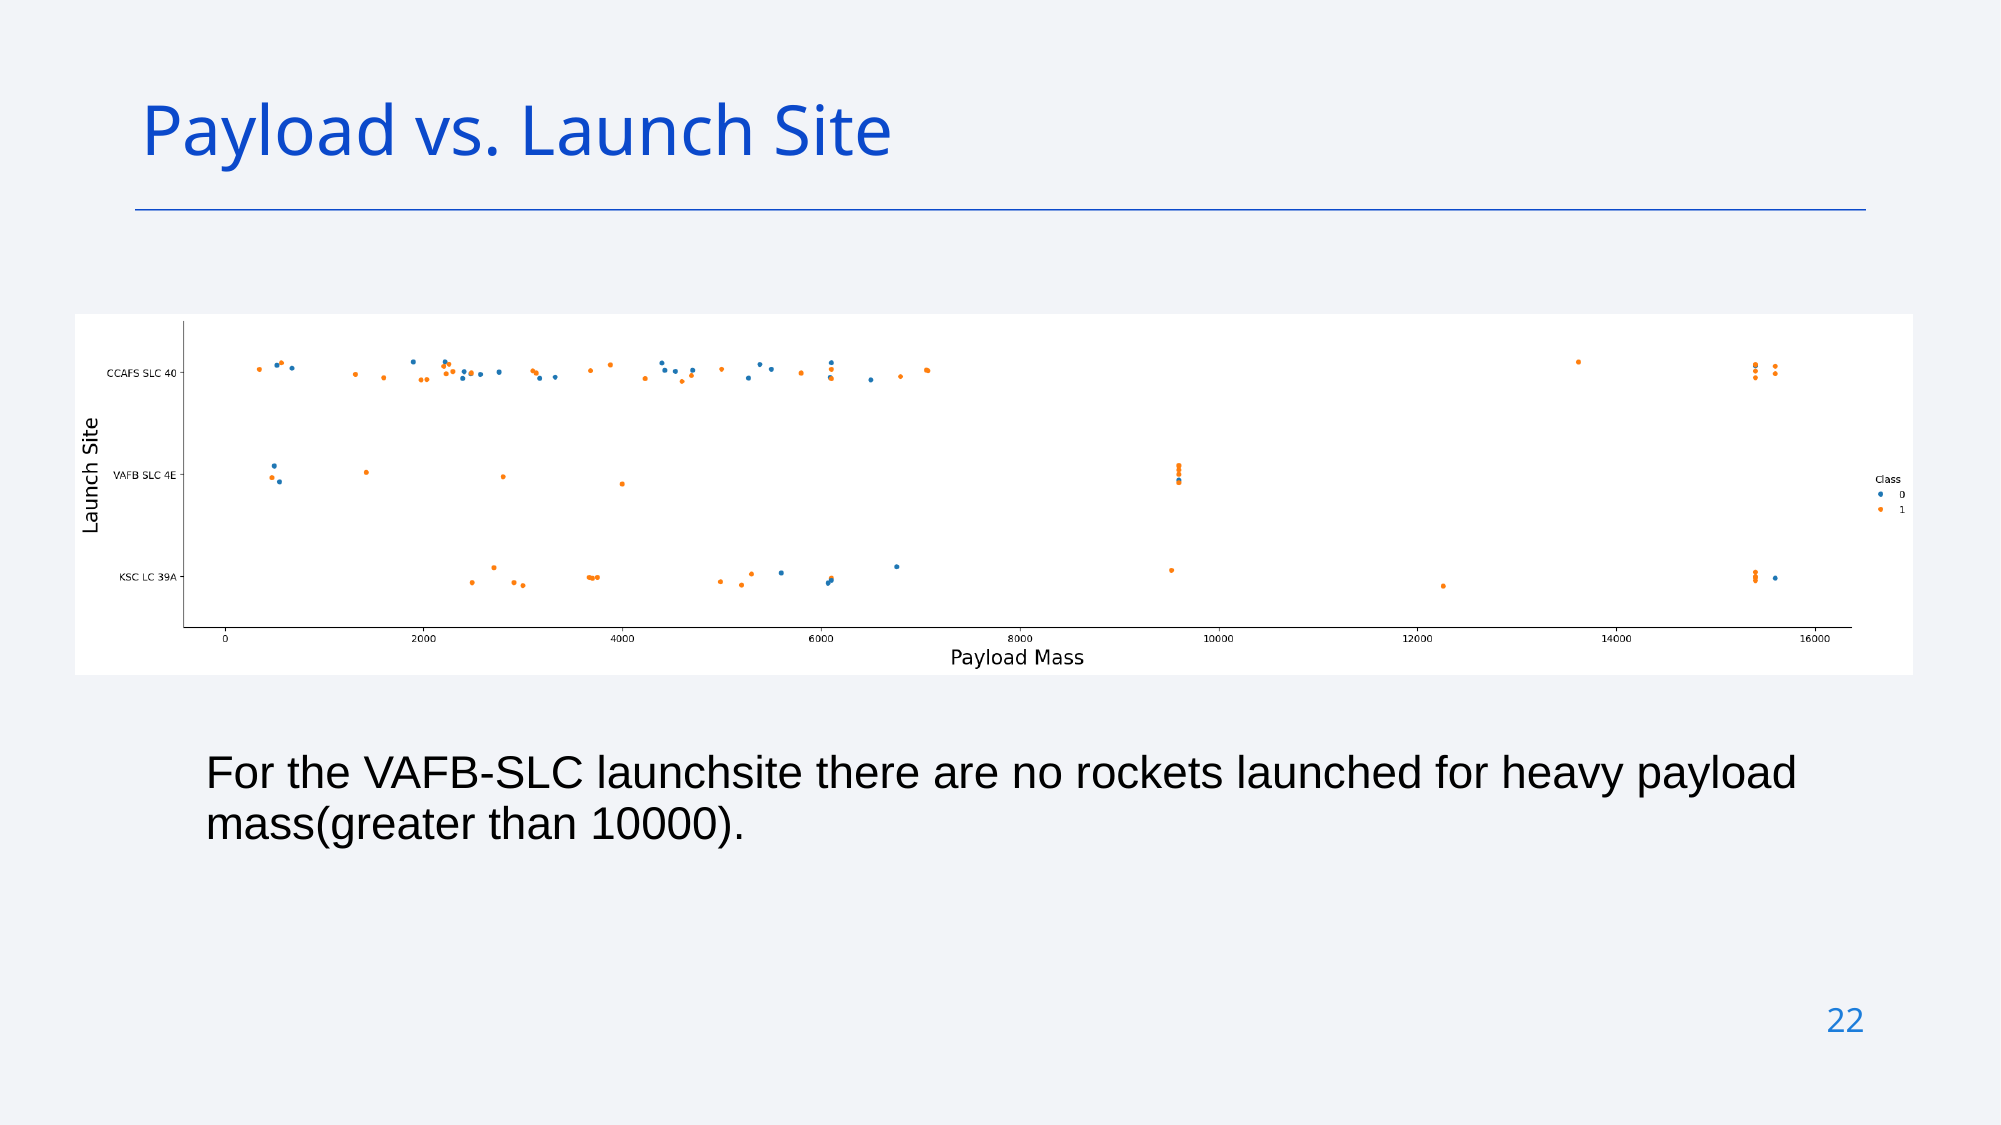

Payload vs. Launch Site
#
For the VAFB-SLC launchsite there are no rockets launched for heavy payload mass(greater than 10000).
22